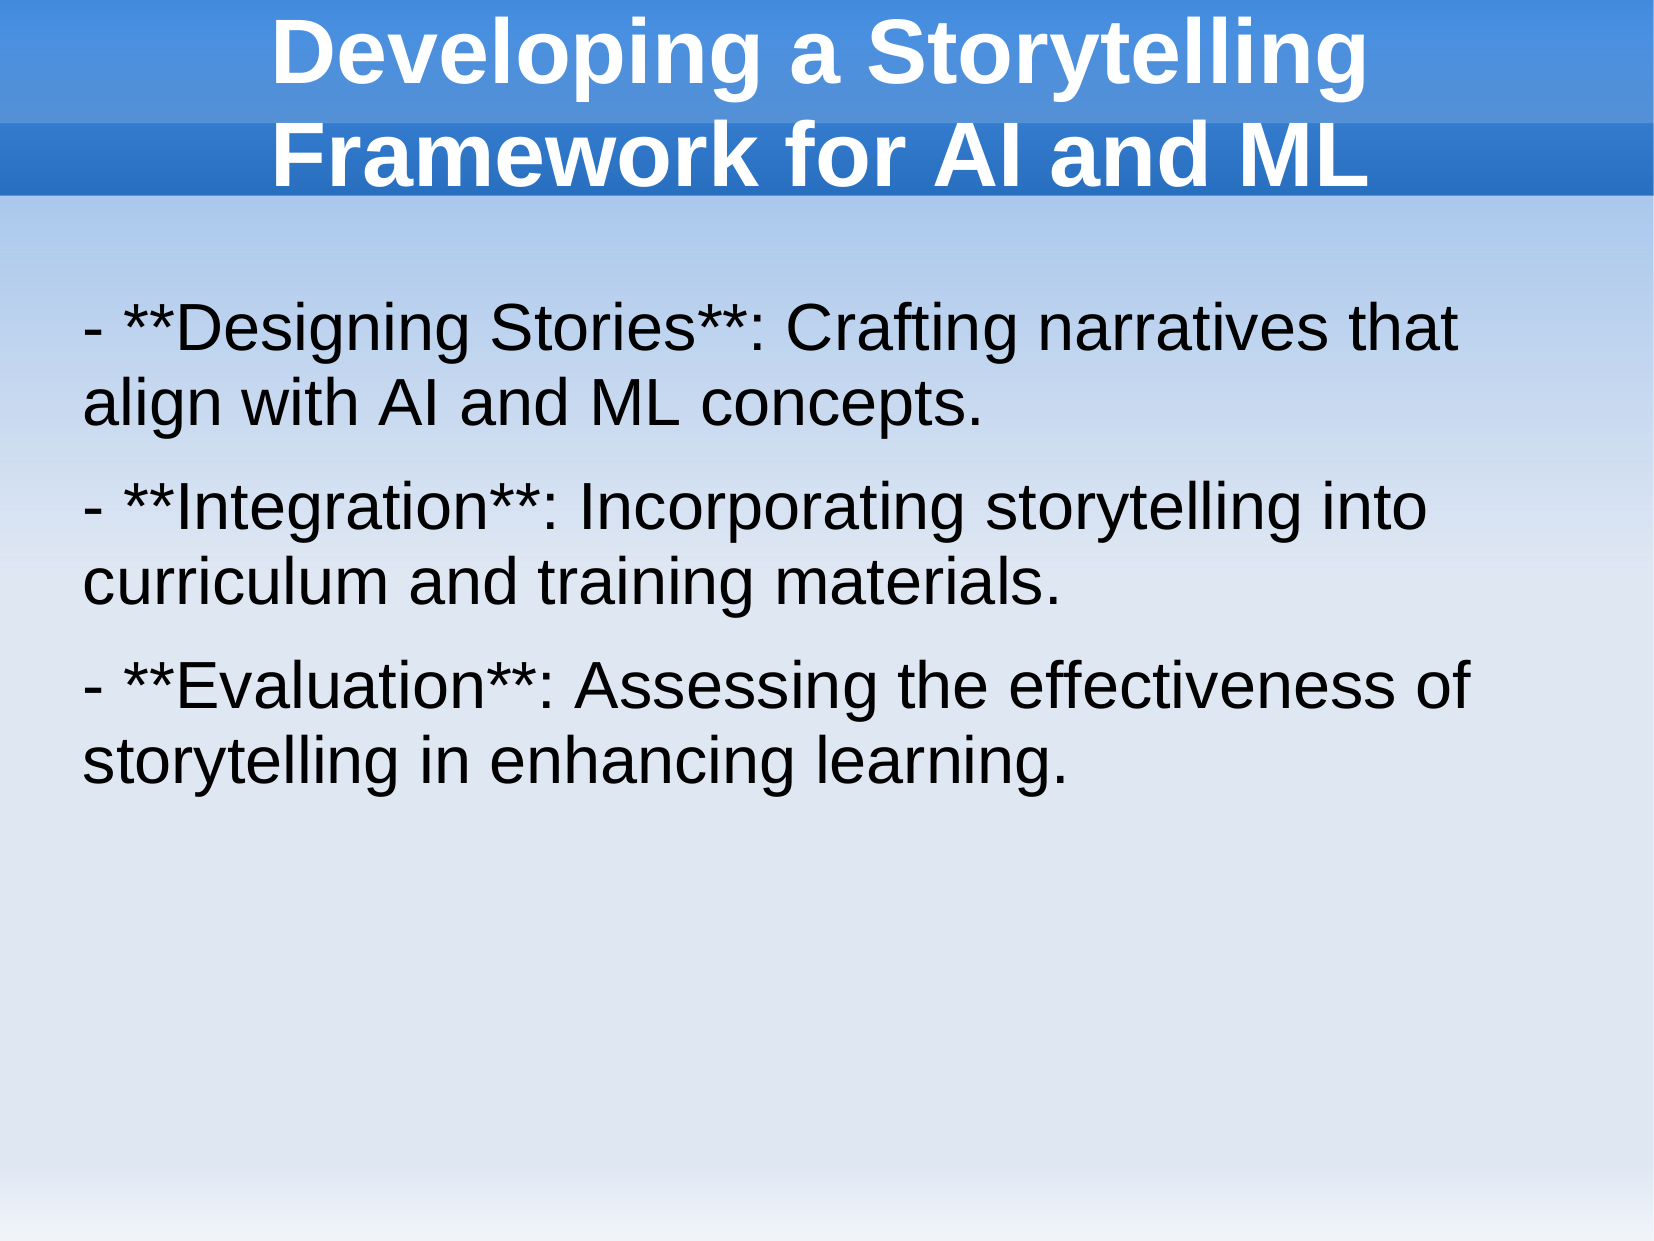

# Developing a Storytelling Framework for AI and ML
- **Designing Stories**: Crafting narratives that align with AI and ML concepts.
- **Integration**: Incorporating storytelling into curriculum and training materials.
- **Evaluation**: Assessing the effectiveness of storytelling in enhancing learning.